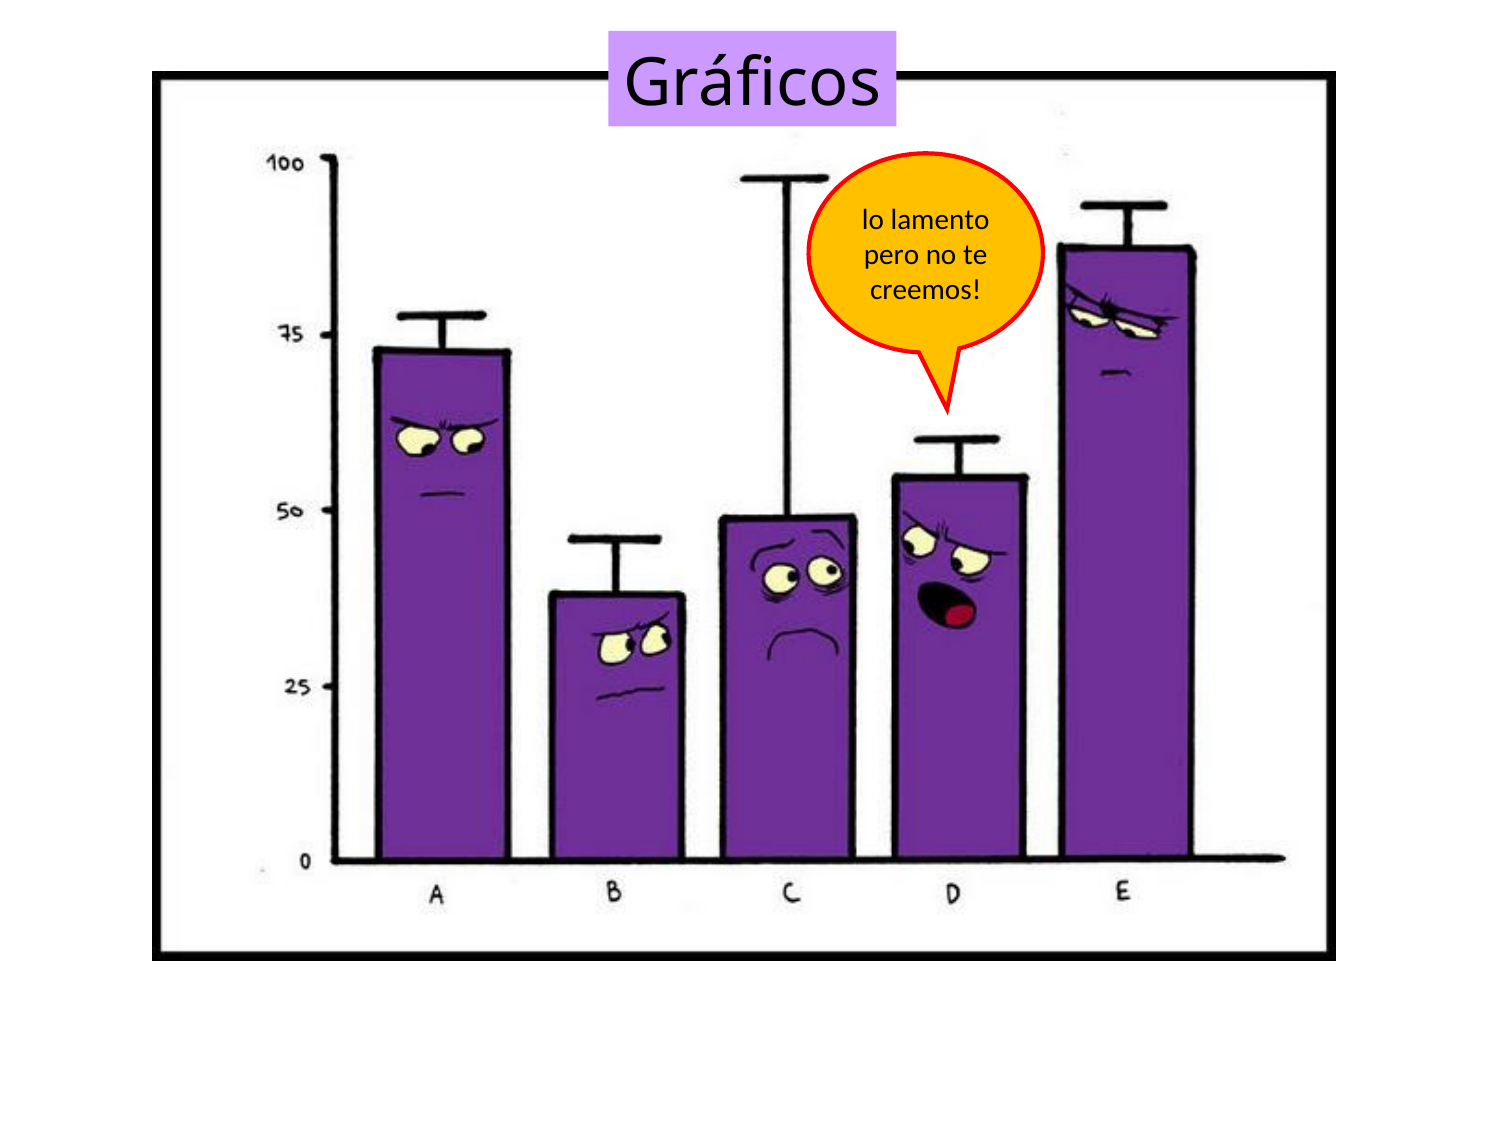

Gráficos
lo lamento pero no te creemos!